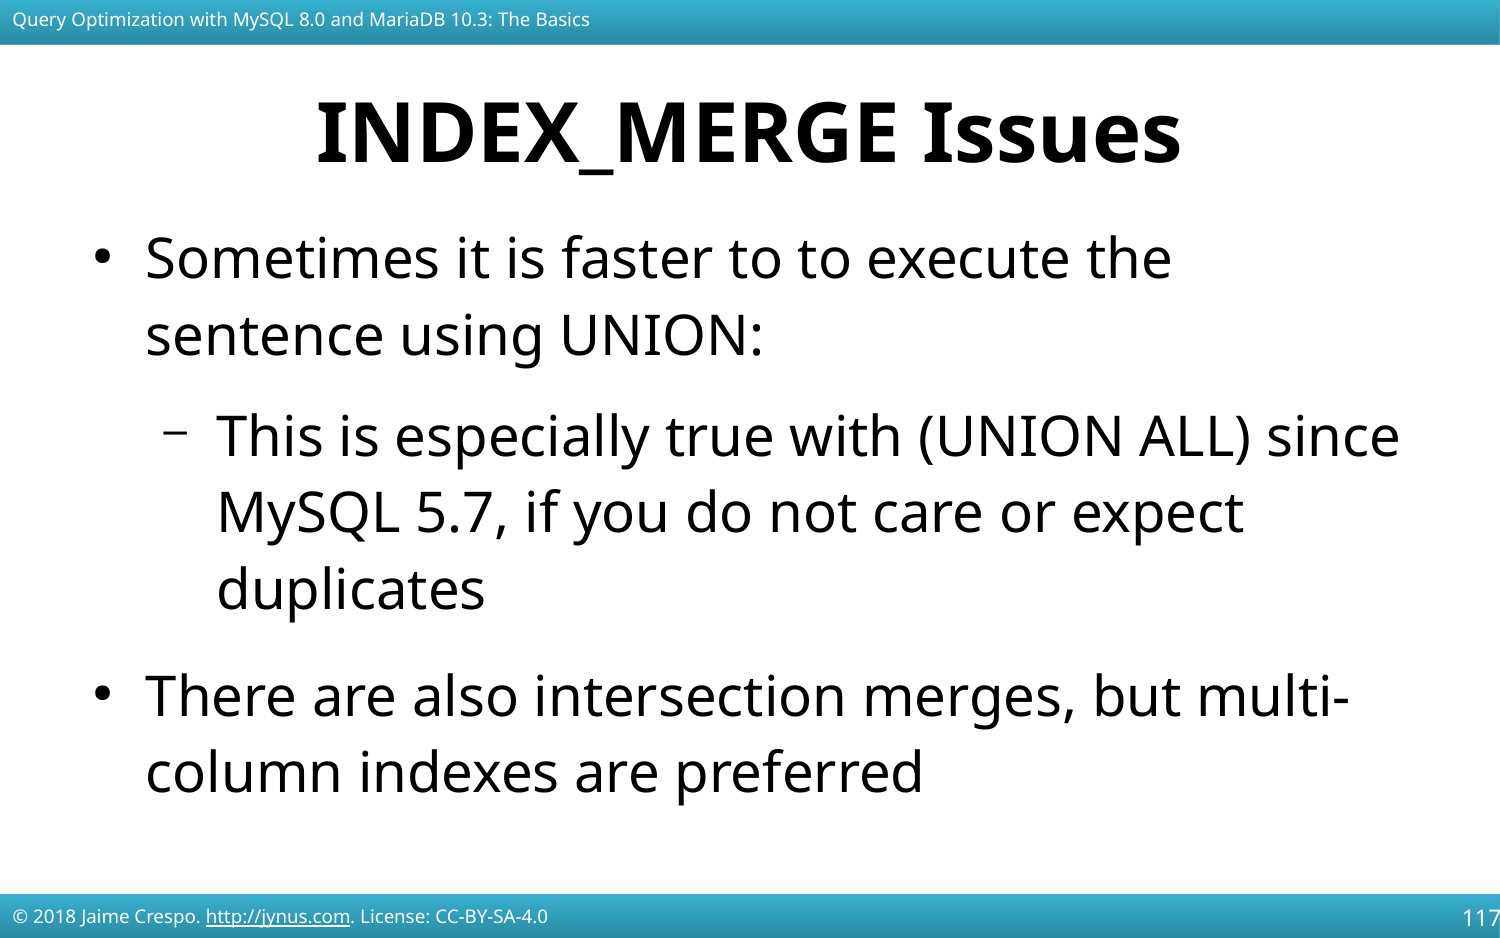

# INDEX_MERGE Issues
Sometimes it is faster to to execute the sentence using UNION:
This is especially true with (UNION ALL) since MySQL 5.7, if you do not care or expect duplicates
There are also intersection merges, but multi-column indexes are preferred